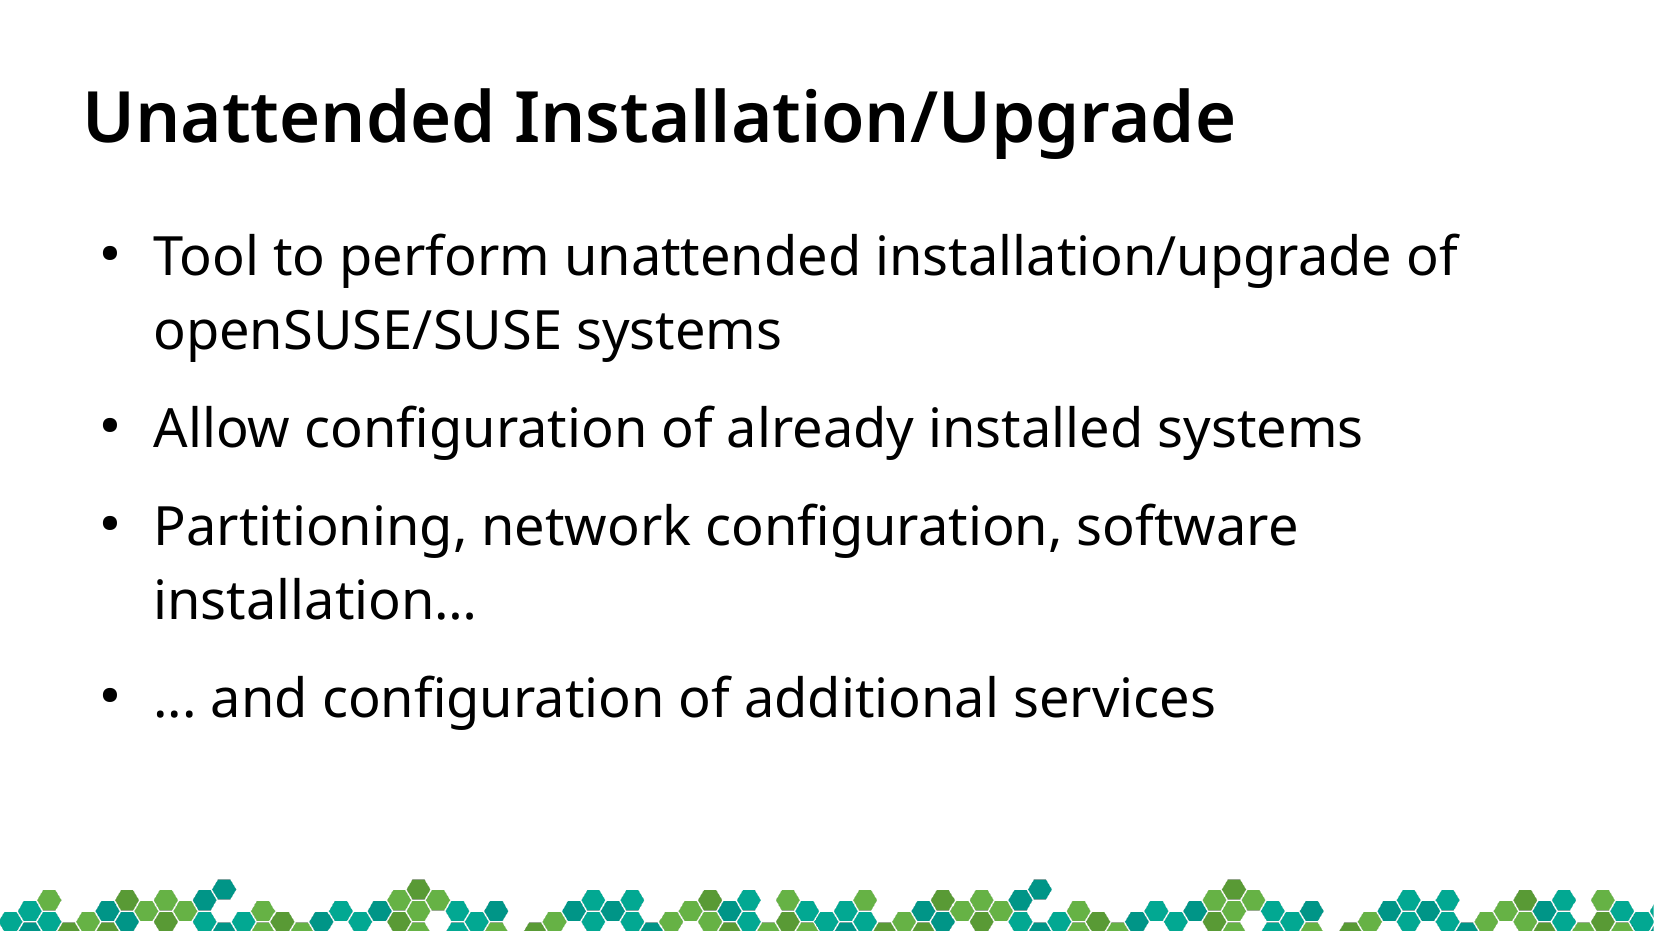

# Unattended Installation/Upgrade
Tool to perform unattended installation/upgrade of openSUSE/SUSE systems
Allow configuration of already installed systems
Partitioning, network configuration, software installation…
... and configuration of additional services